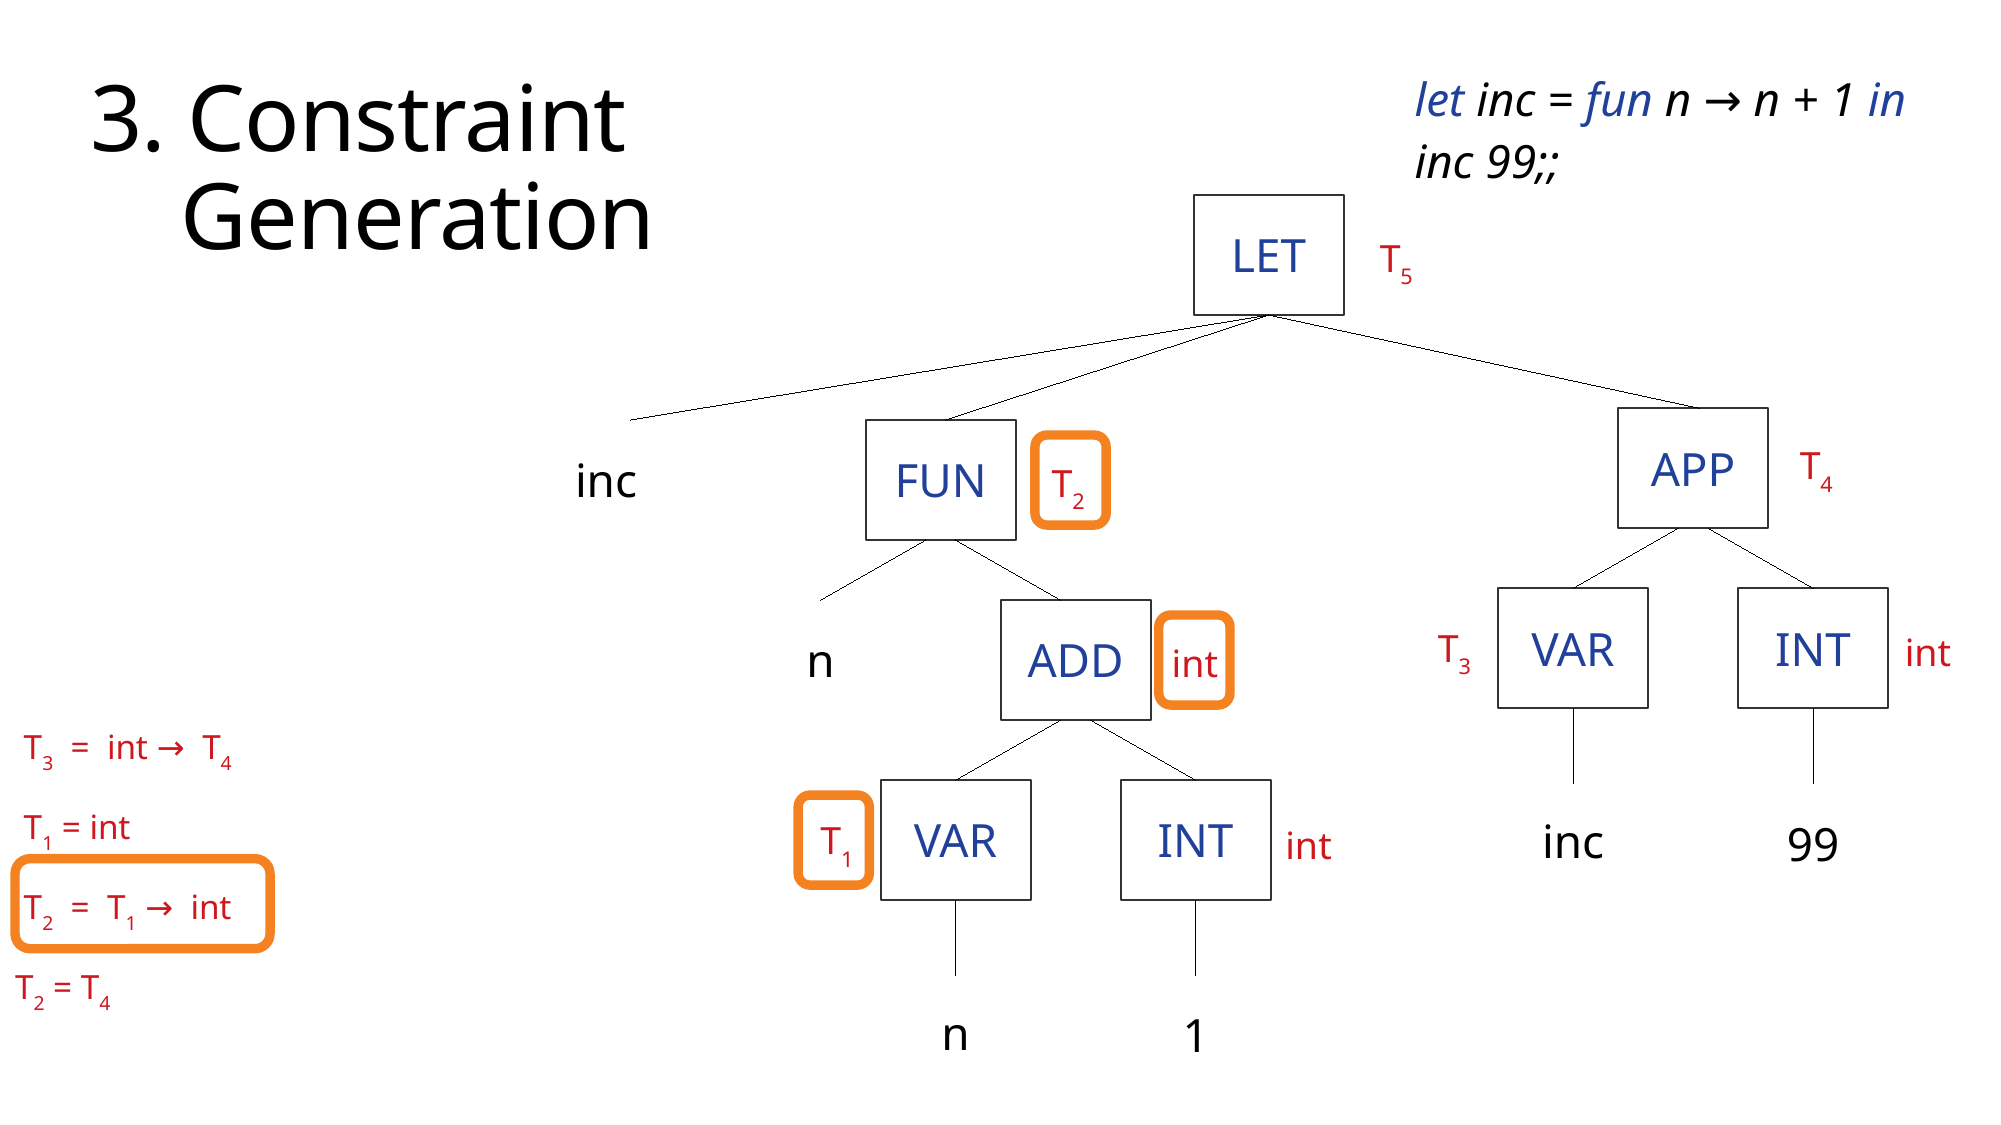

# 3. Constraint Generation
let inc = fun n → n + 1 in
inc 99;;
LET
T5
APP
inc
FUN
T4
T2
VAR
INT
n
ADD
T3
int
int
 T3 = int → T4
 T1 = int
 T2 = T1 → int
T2 = T4
VAR
INT
inc
99
T1
int
n
1